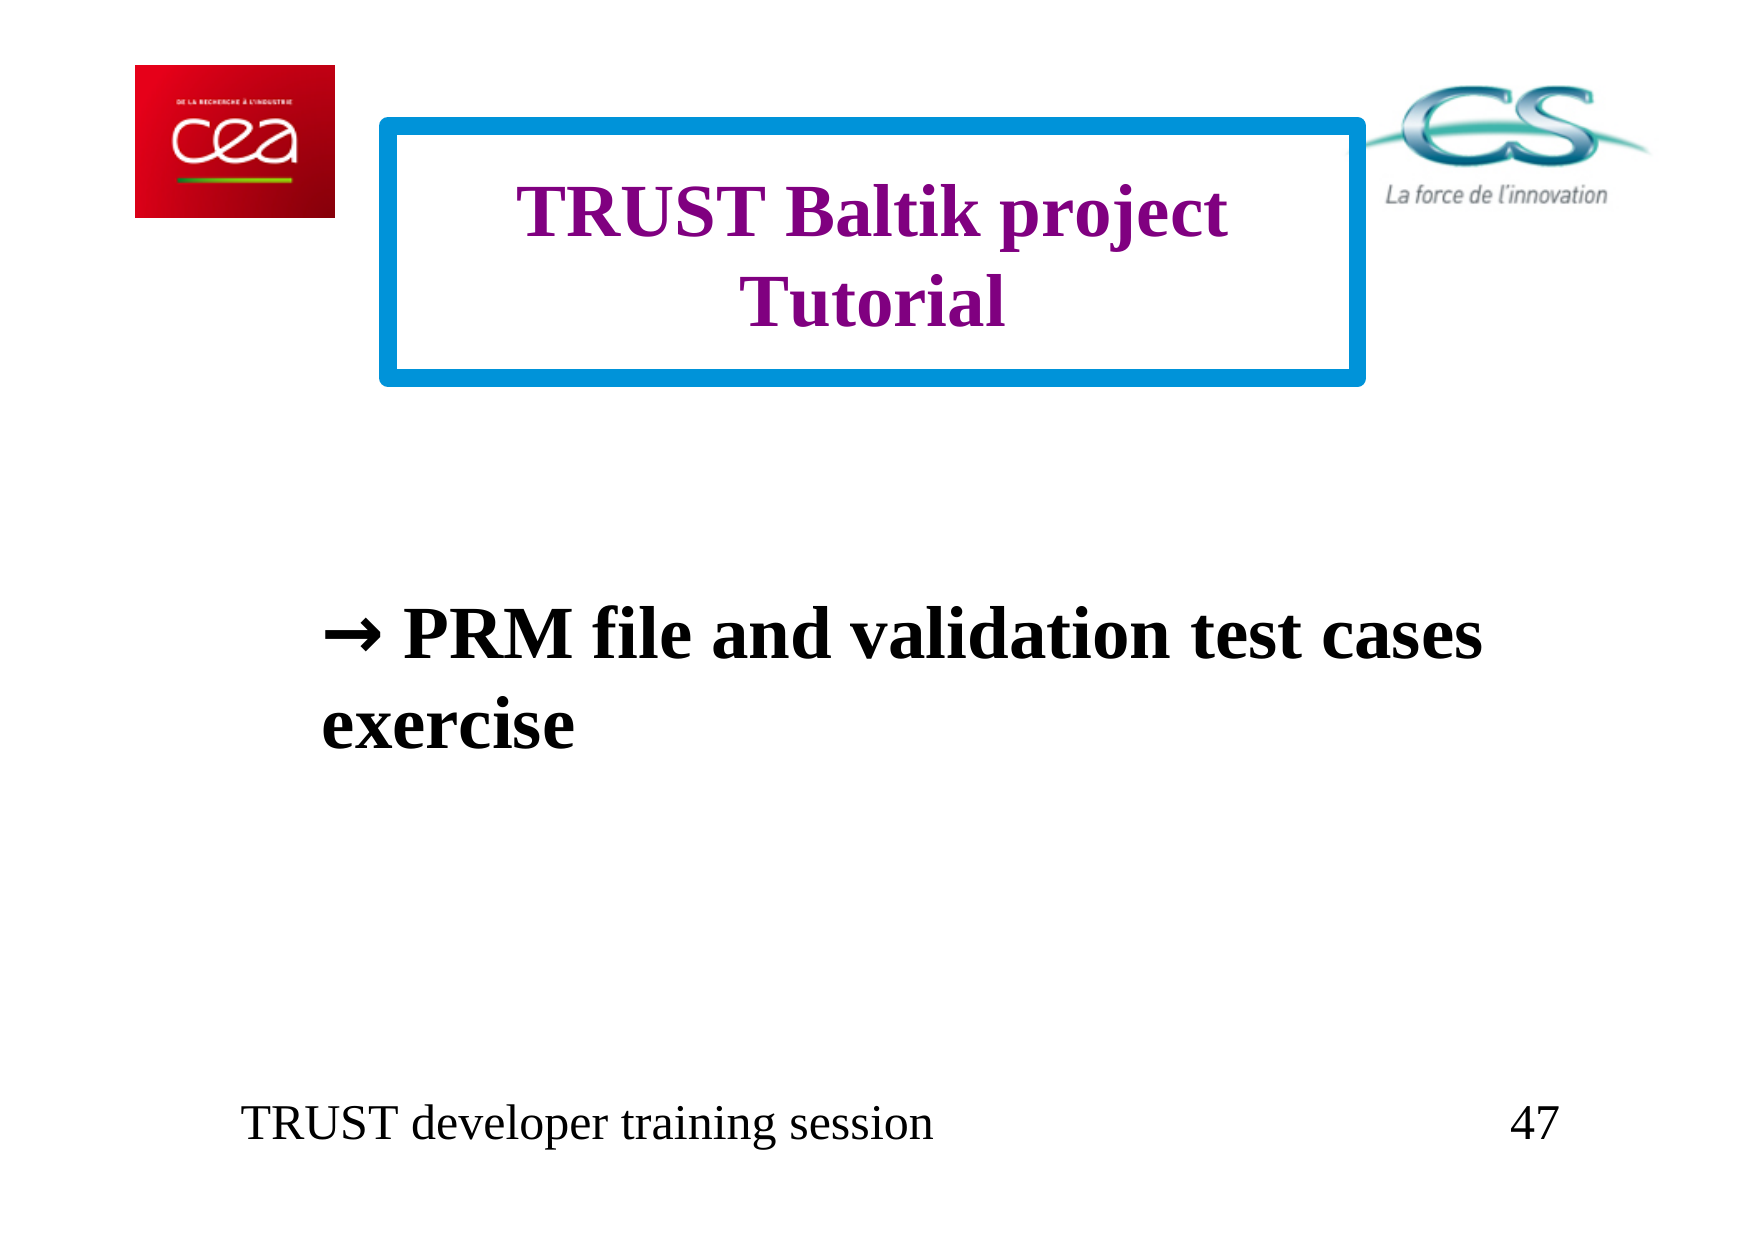

TRUST Baltik project Tutorial
# → PRM file and validation test cases exercise
TRUST developer training session
47